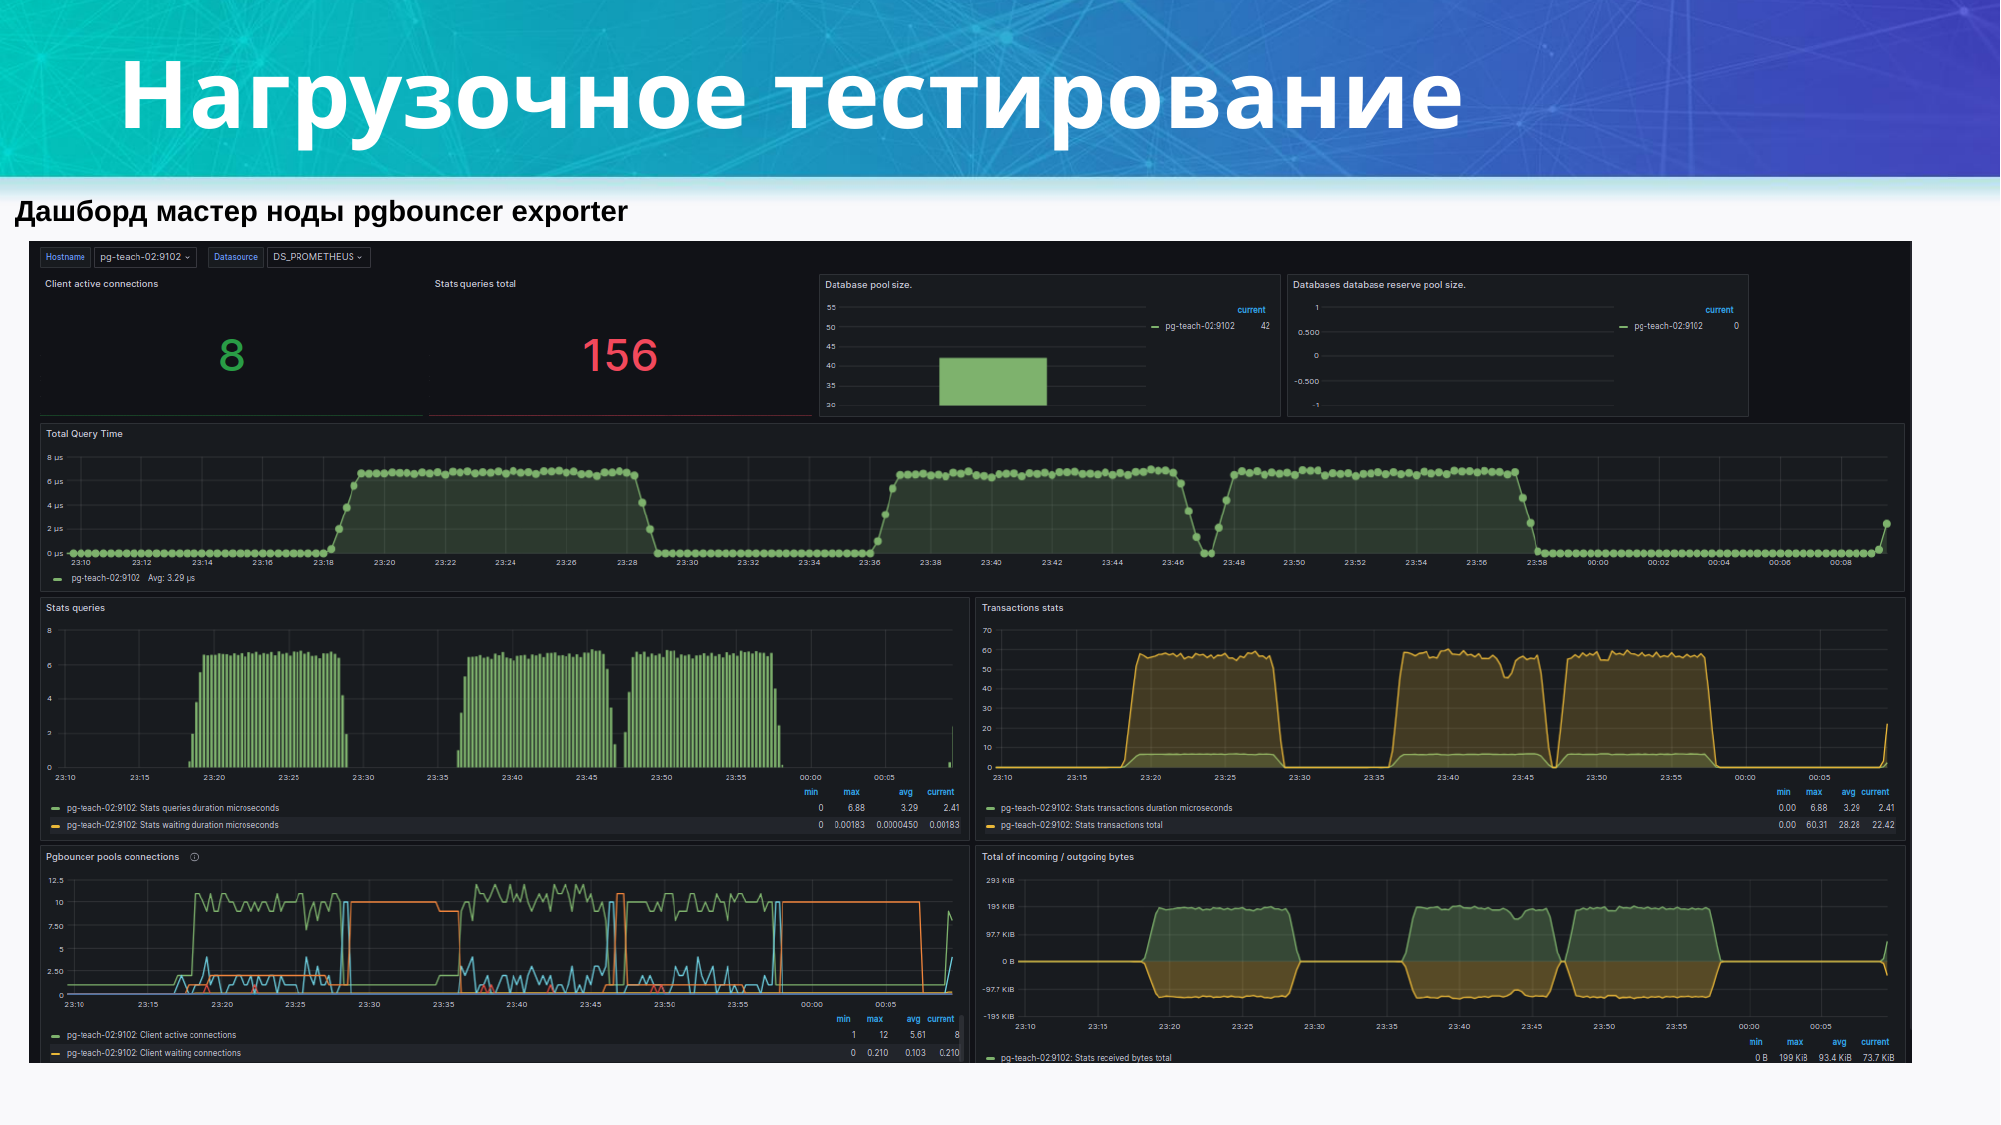

Нагрузочное тестирование
Дашборд мастер ноды pgbouncer exporter